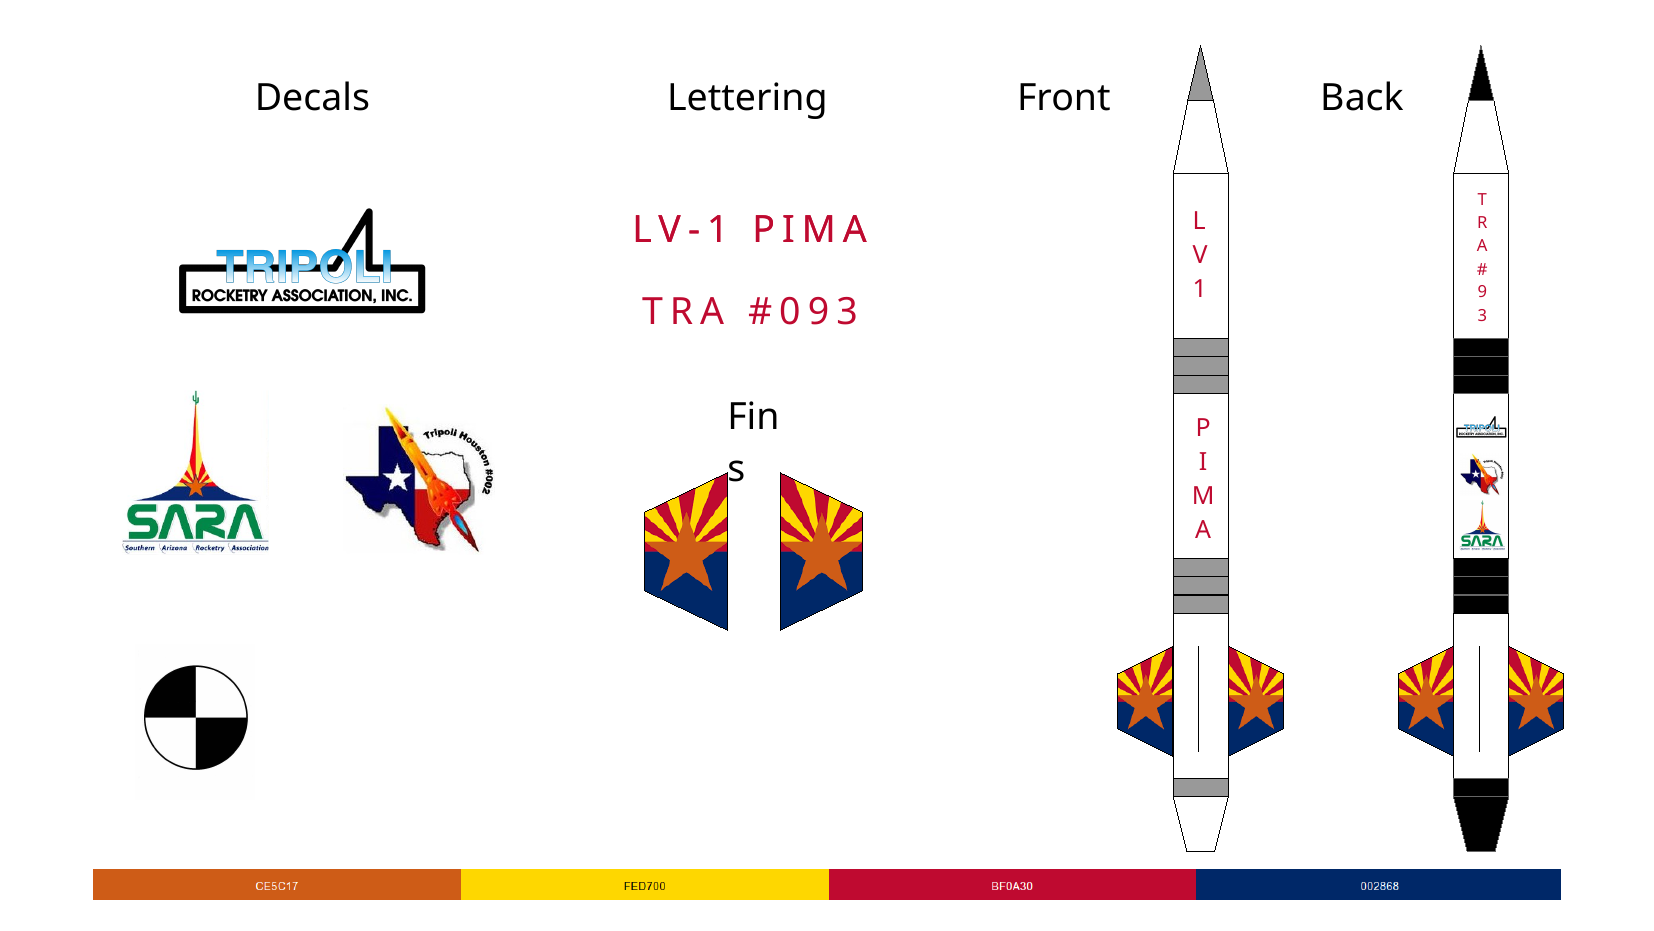

Decals
Lettering
Front
Back
T
R
A
#
9
3
LV-1 PIMA
L
V
1
LV-1 PIMA
TRA #093
Fins
P
I
M
A